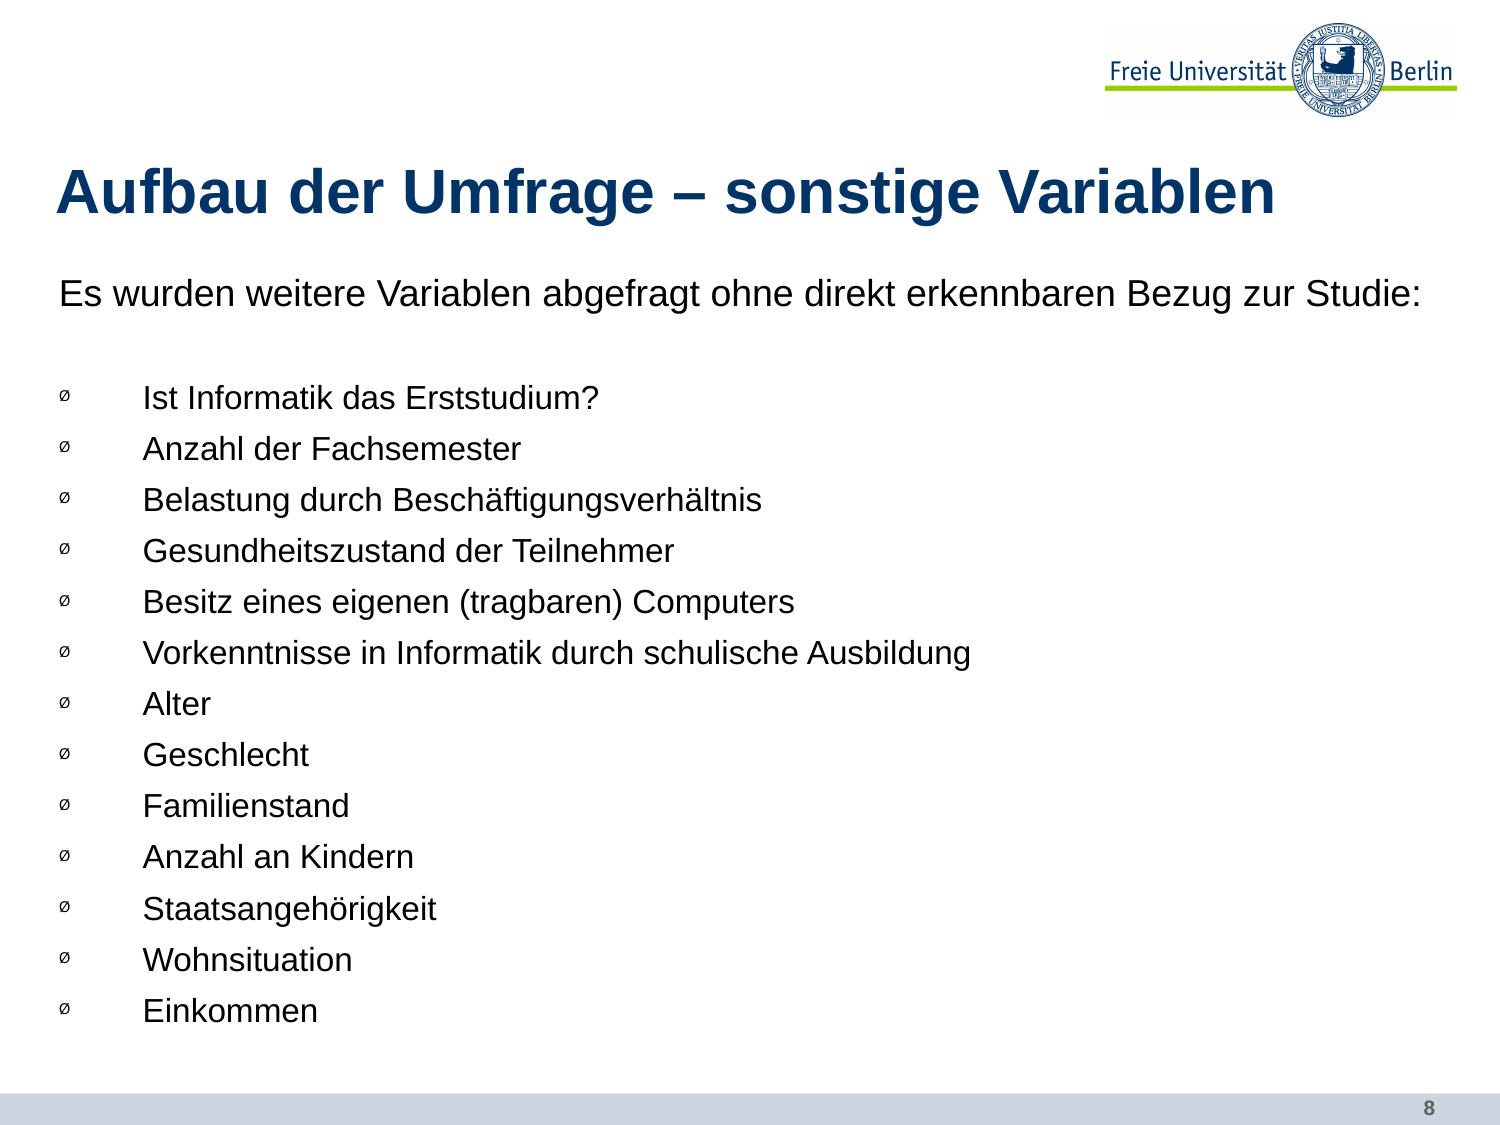

# Aufbau der Umfrage – sonstige Variablen
Es wurden weitere Variablen abgefragt ohne direkt erkennbaren Bezug zur Studie:
 Ist Informatik das Erststudium?
 Anzahl der Fachsemester
 Belastung durch Beschäftigungsverhältnis
 Gesundheitszustand der Teilnehmer
 Besitz eines eigenen (tragbaren) Computers
 Vorkenntnisse in Informatik durch schulische Ausbildung
 Alter
 Geschlecht
 Familienstand
 Anzahl an Kindern
 Staatsangehörigkeit
 Wohnsituation
 Einkommen